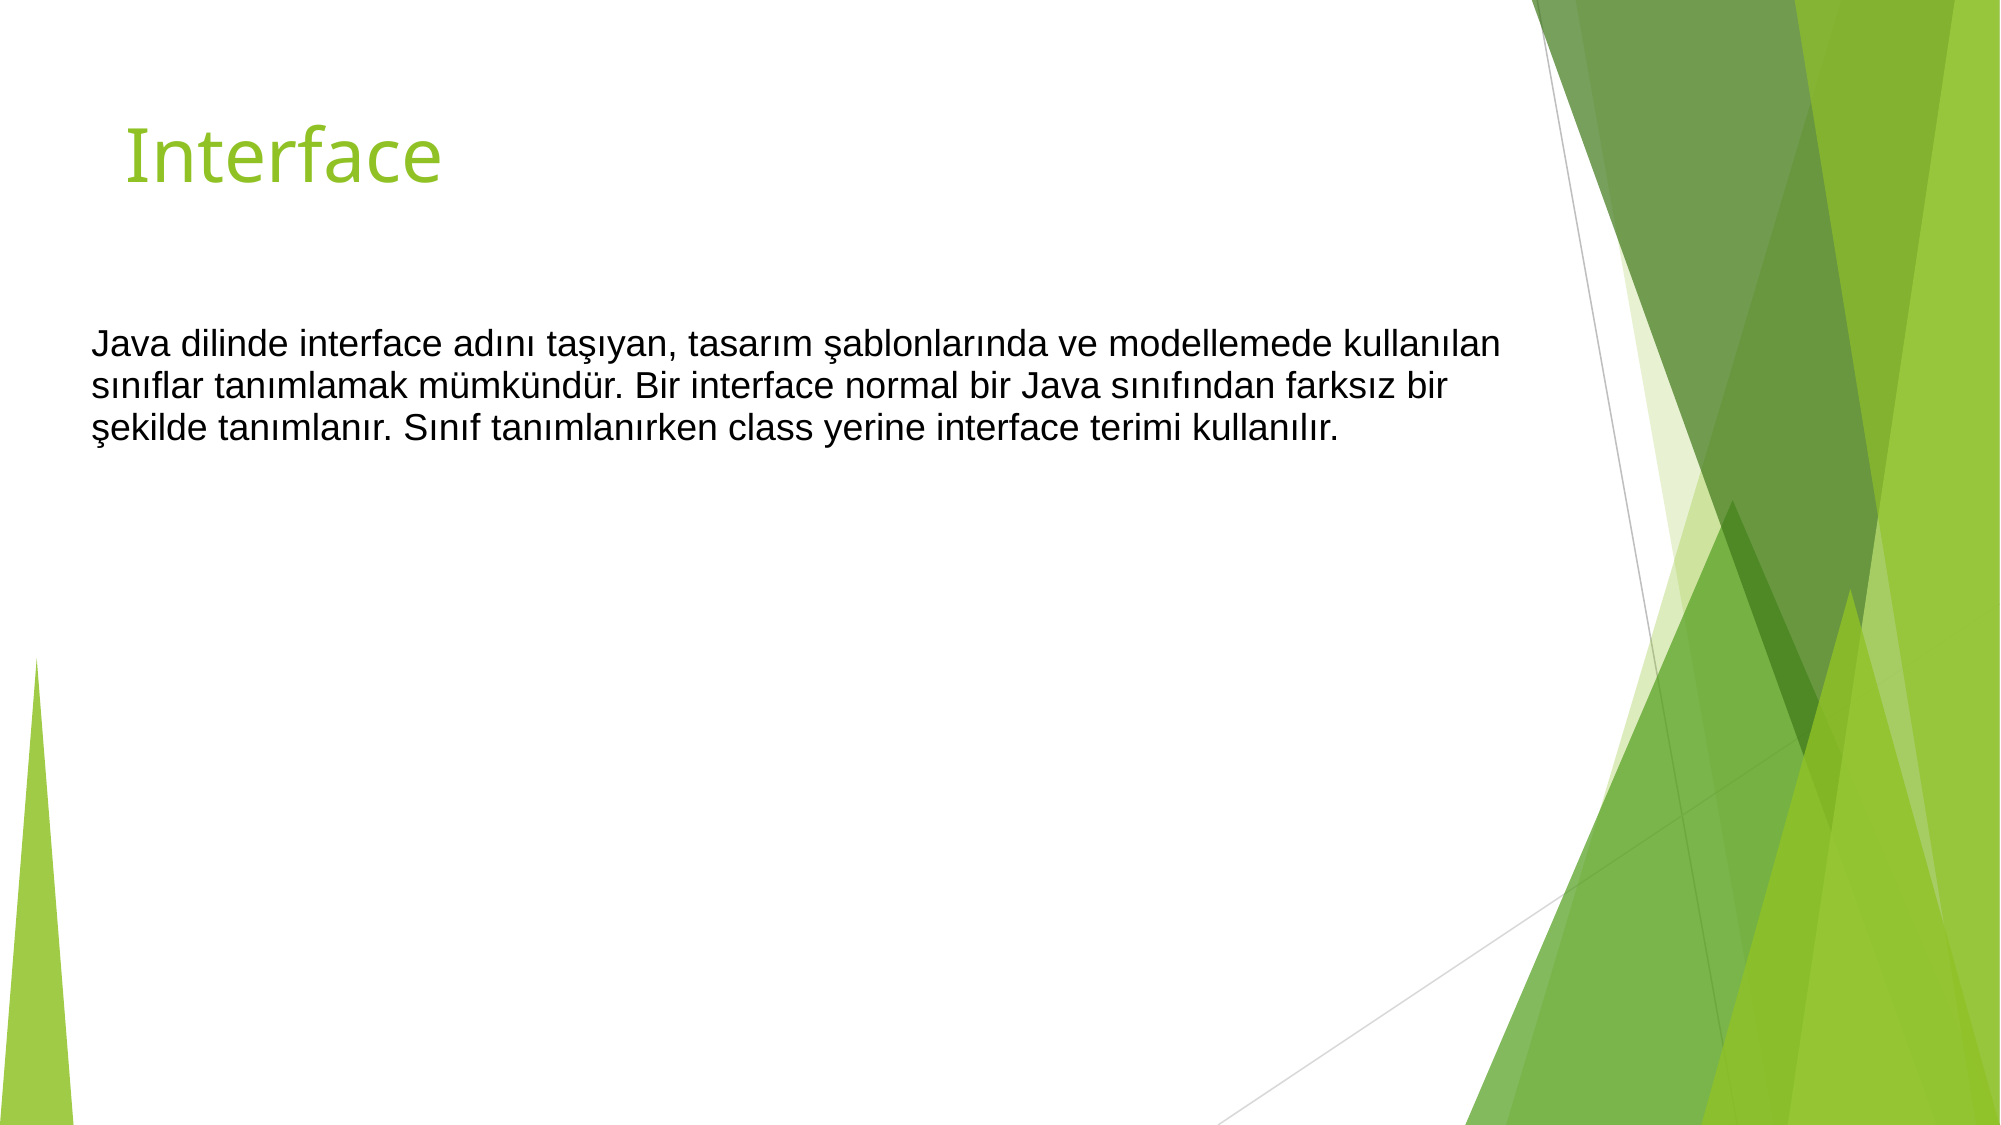

# Interface
Java dilinde interface adını taşıyan, tasarım şablonlarında ve modellemede kullanılan sınıflar tanımlamak mümkündür. Bir interface normal bir Java sınıfından farksız bir şekilde tanımlanır. Sınıf tanımlanırken class yerine interface terimi kullanılır.